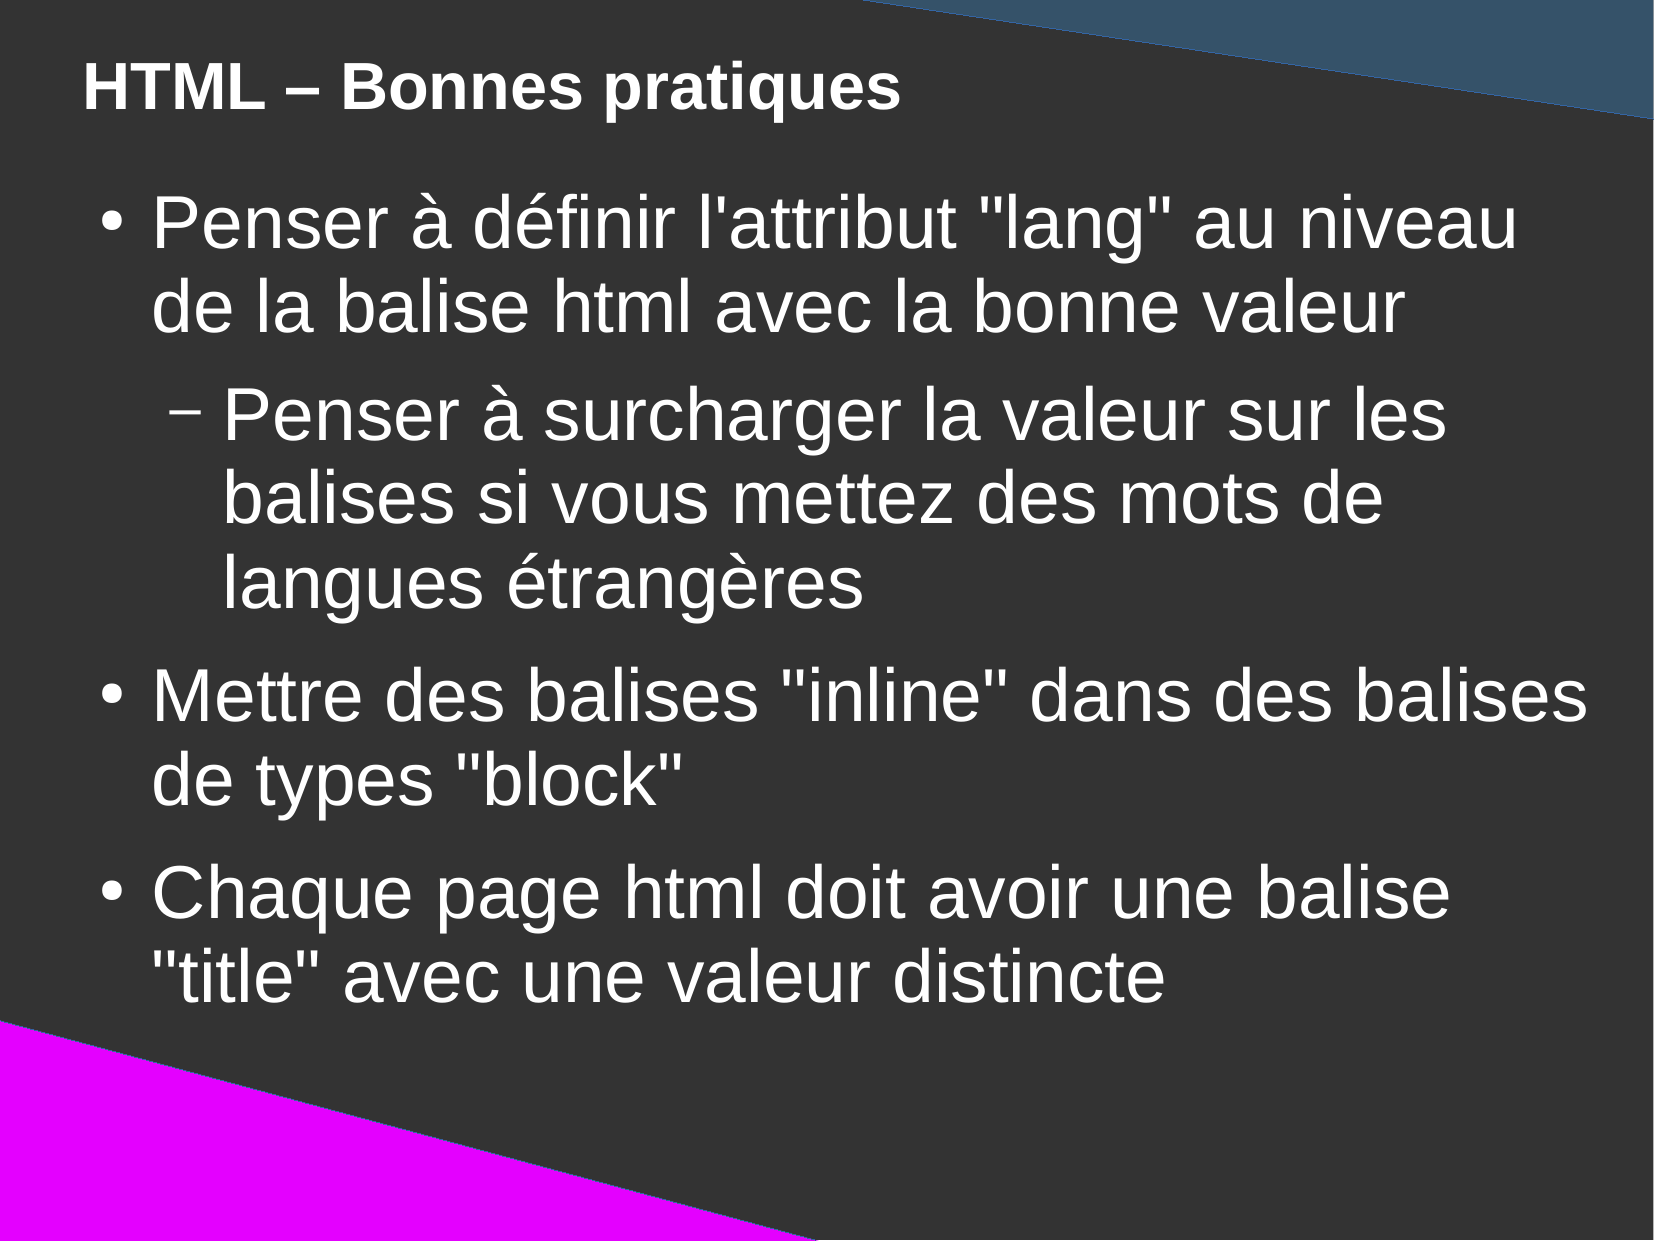

# HTML – Bonnes pratiques
Penser à définir l'attribut "lang" au niveau de la balise html avec la bonne valeur
Penser à surcharger la valeur sur les balises si vous mettez des mots de langues étrangères
Mettre des balises "inline" dans des balises de types "block"
Chaque page html doit avoir une balise "title" avec une valeur distincte